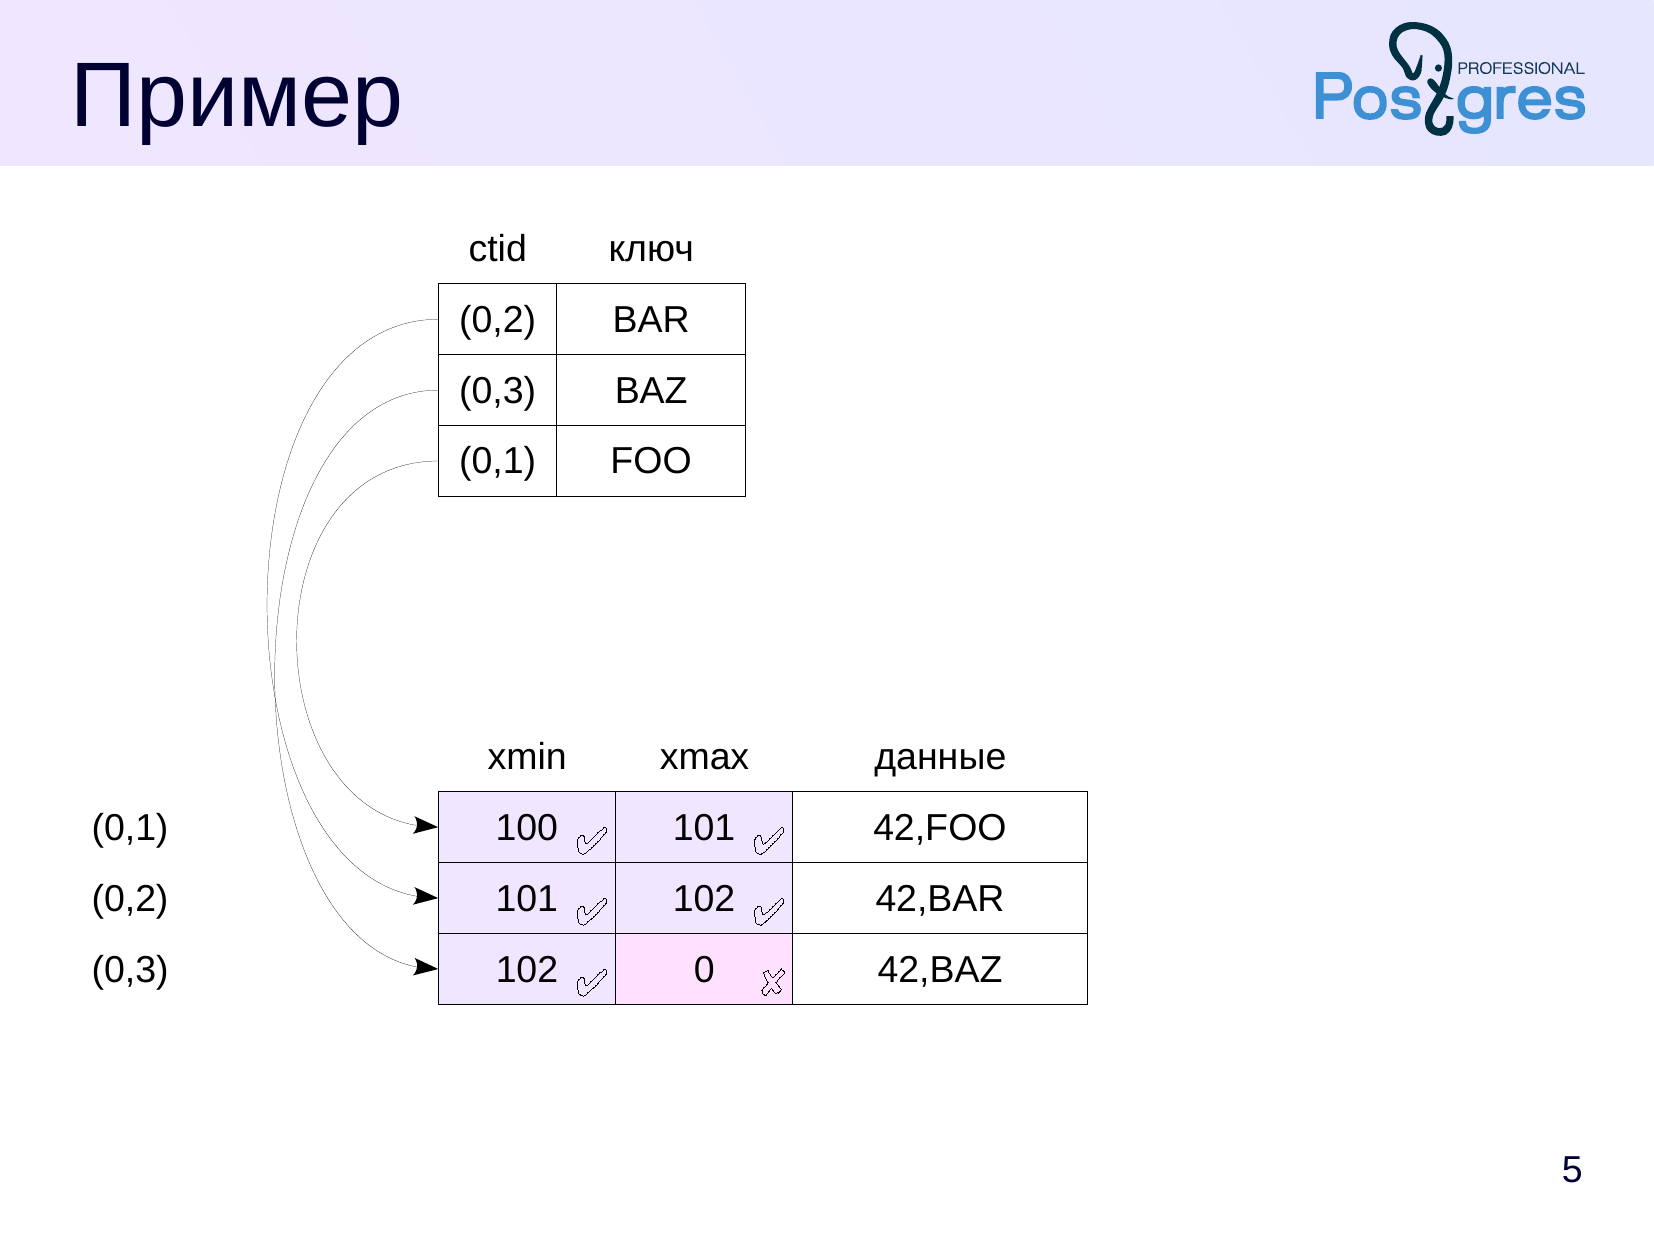

# Пример
ctid
ключ
(0,2)
BAR
(0,3)
BAZ
(0,1)
FOO
xmin
xmax
данные
100
101
42,FOO
(0,1)
(0,2)
101
102
42,BAR
(0,3)
102
0
42,BAZ